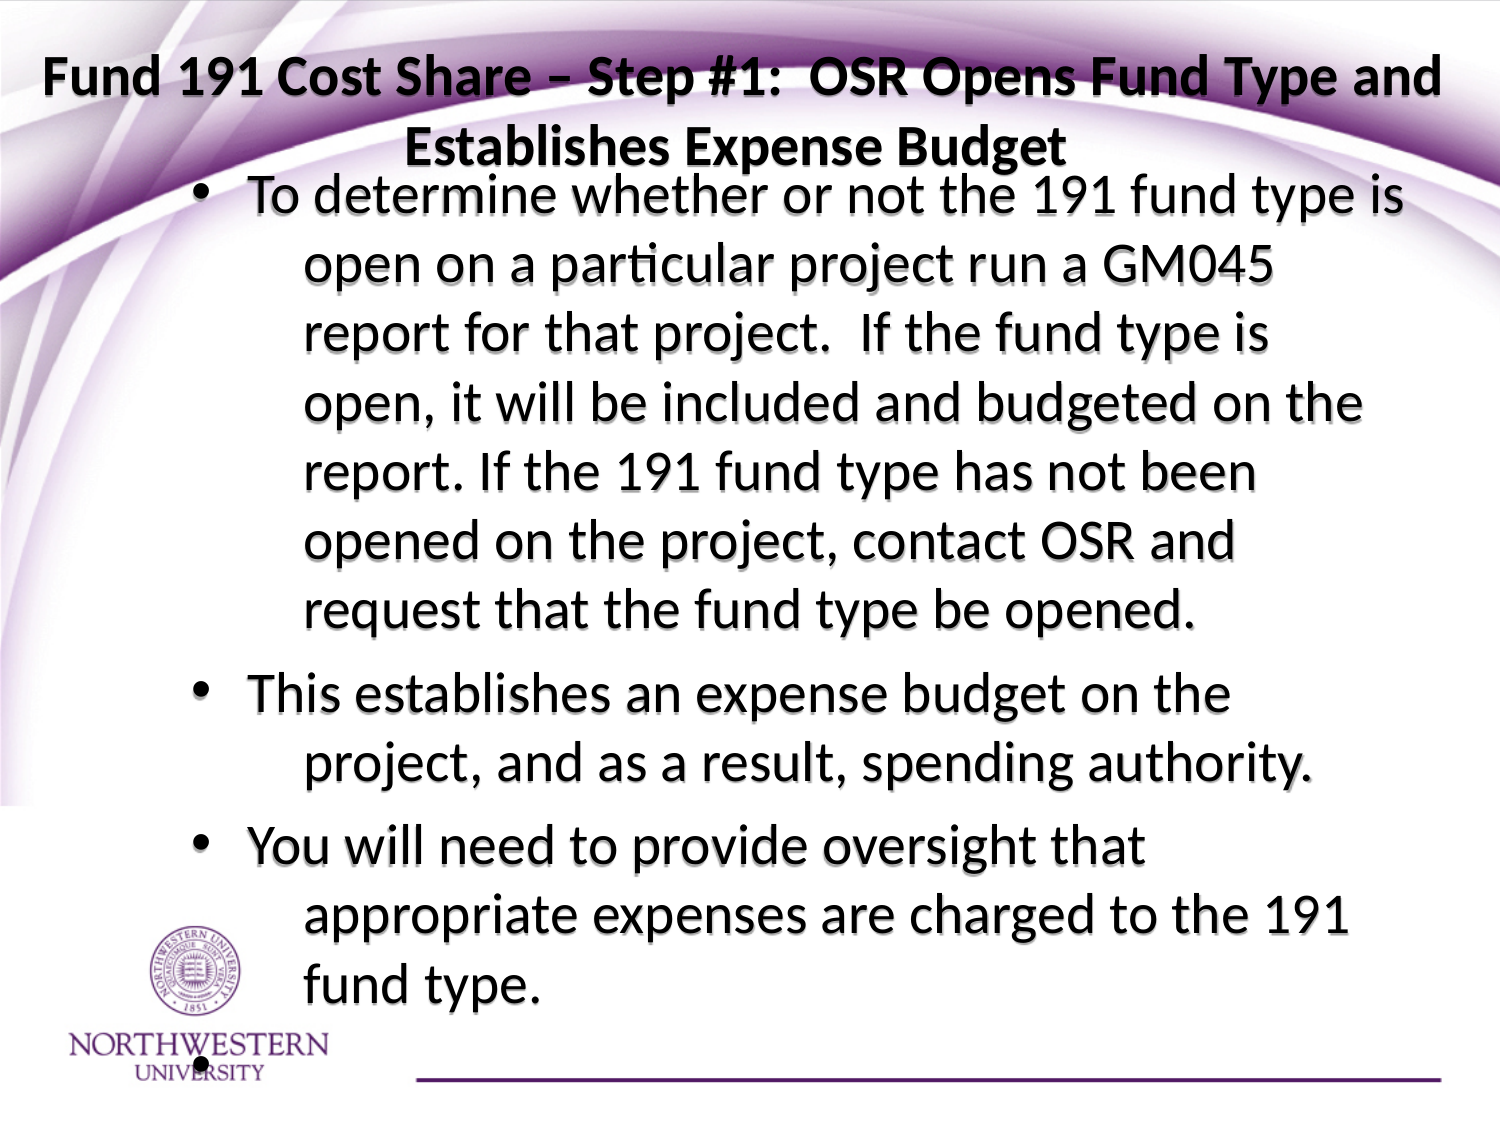

# Fund 191 Cost Share – Step #1: OSR Opens Fund Type and Establishes Expense Budget
To determine whether or not the 191 fund type is open on a particular project run a GM045 report for that project. If the fund type is open, it will be included and budgeted on the report. If the 191 fund type has not been opened on the project, contact OSR and request that the fund type be opened.
This establishes an expense budget on the project, and as a result, spending authority.
You will need to provide oversight that appropriate expenses are charged to the 191 fund type.